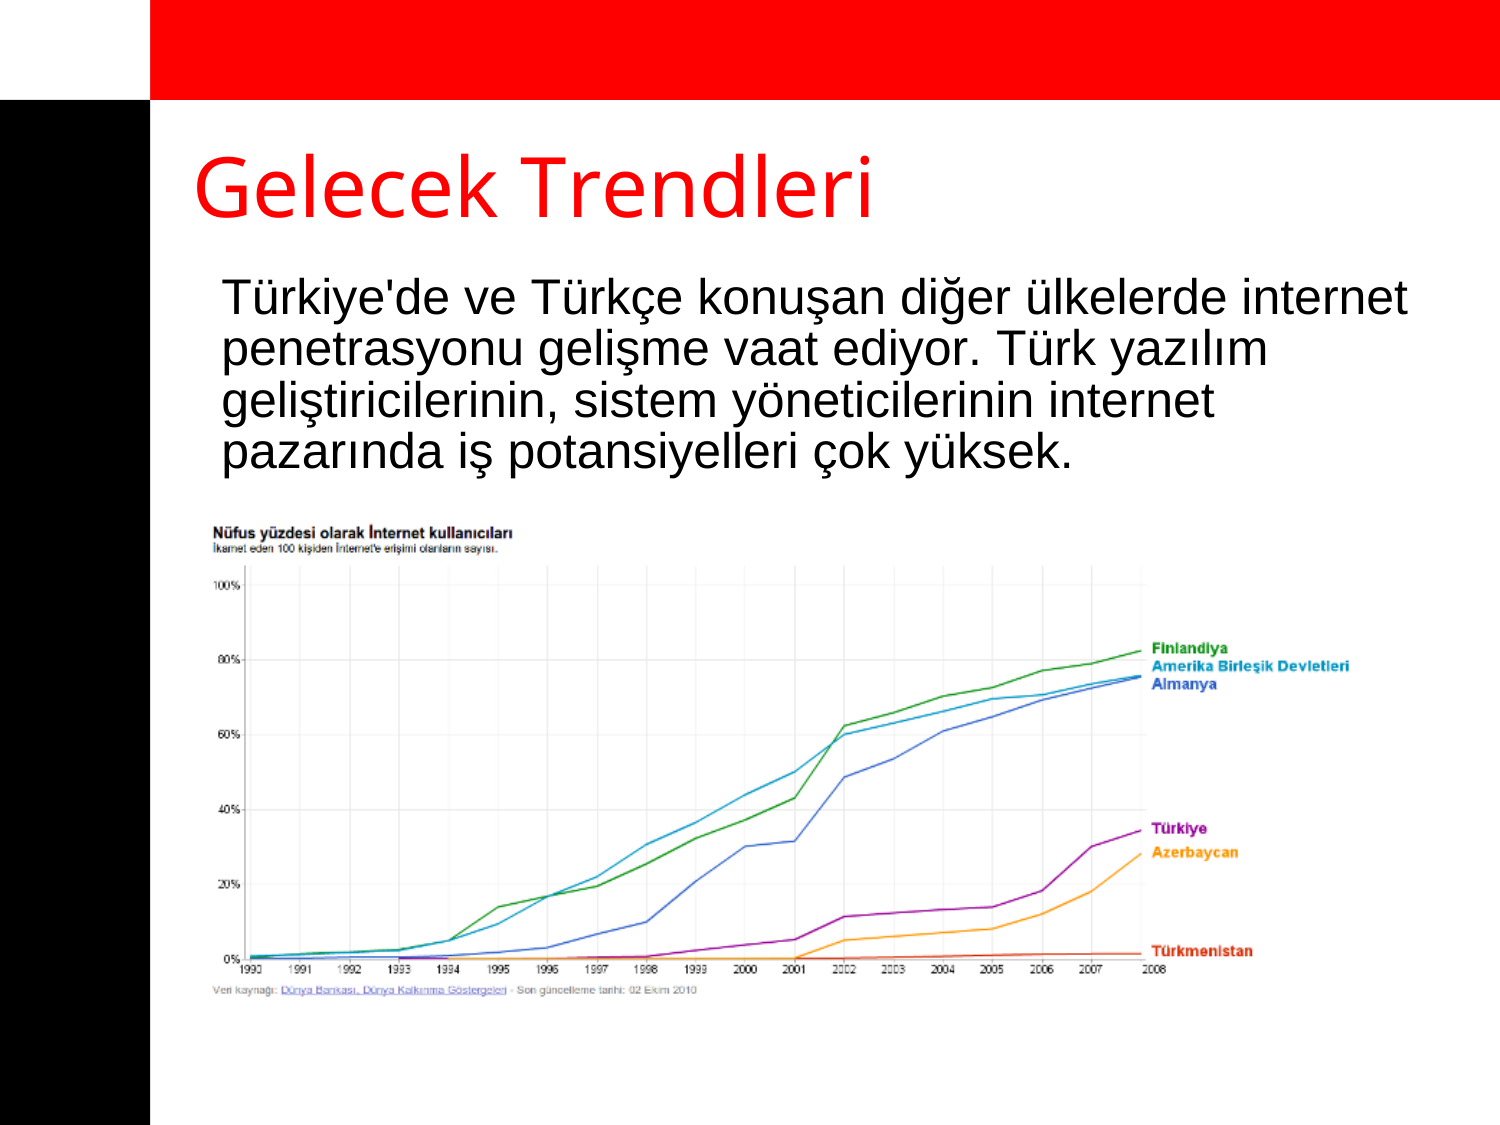

# Gelecek Trendleri
Türkiye'de ve Türkçe konuşan diğer ülkelerde internet penetrasyonu gelişme vaat ediyor. Türk yazılım geliştiricilerinin, sistem yöneticilerinin internet pazarında iş potansiyelleri çok yüksek.